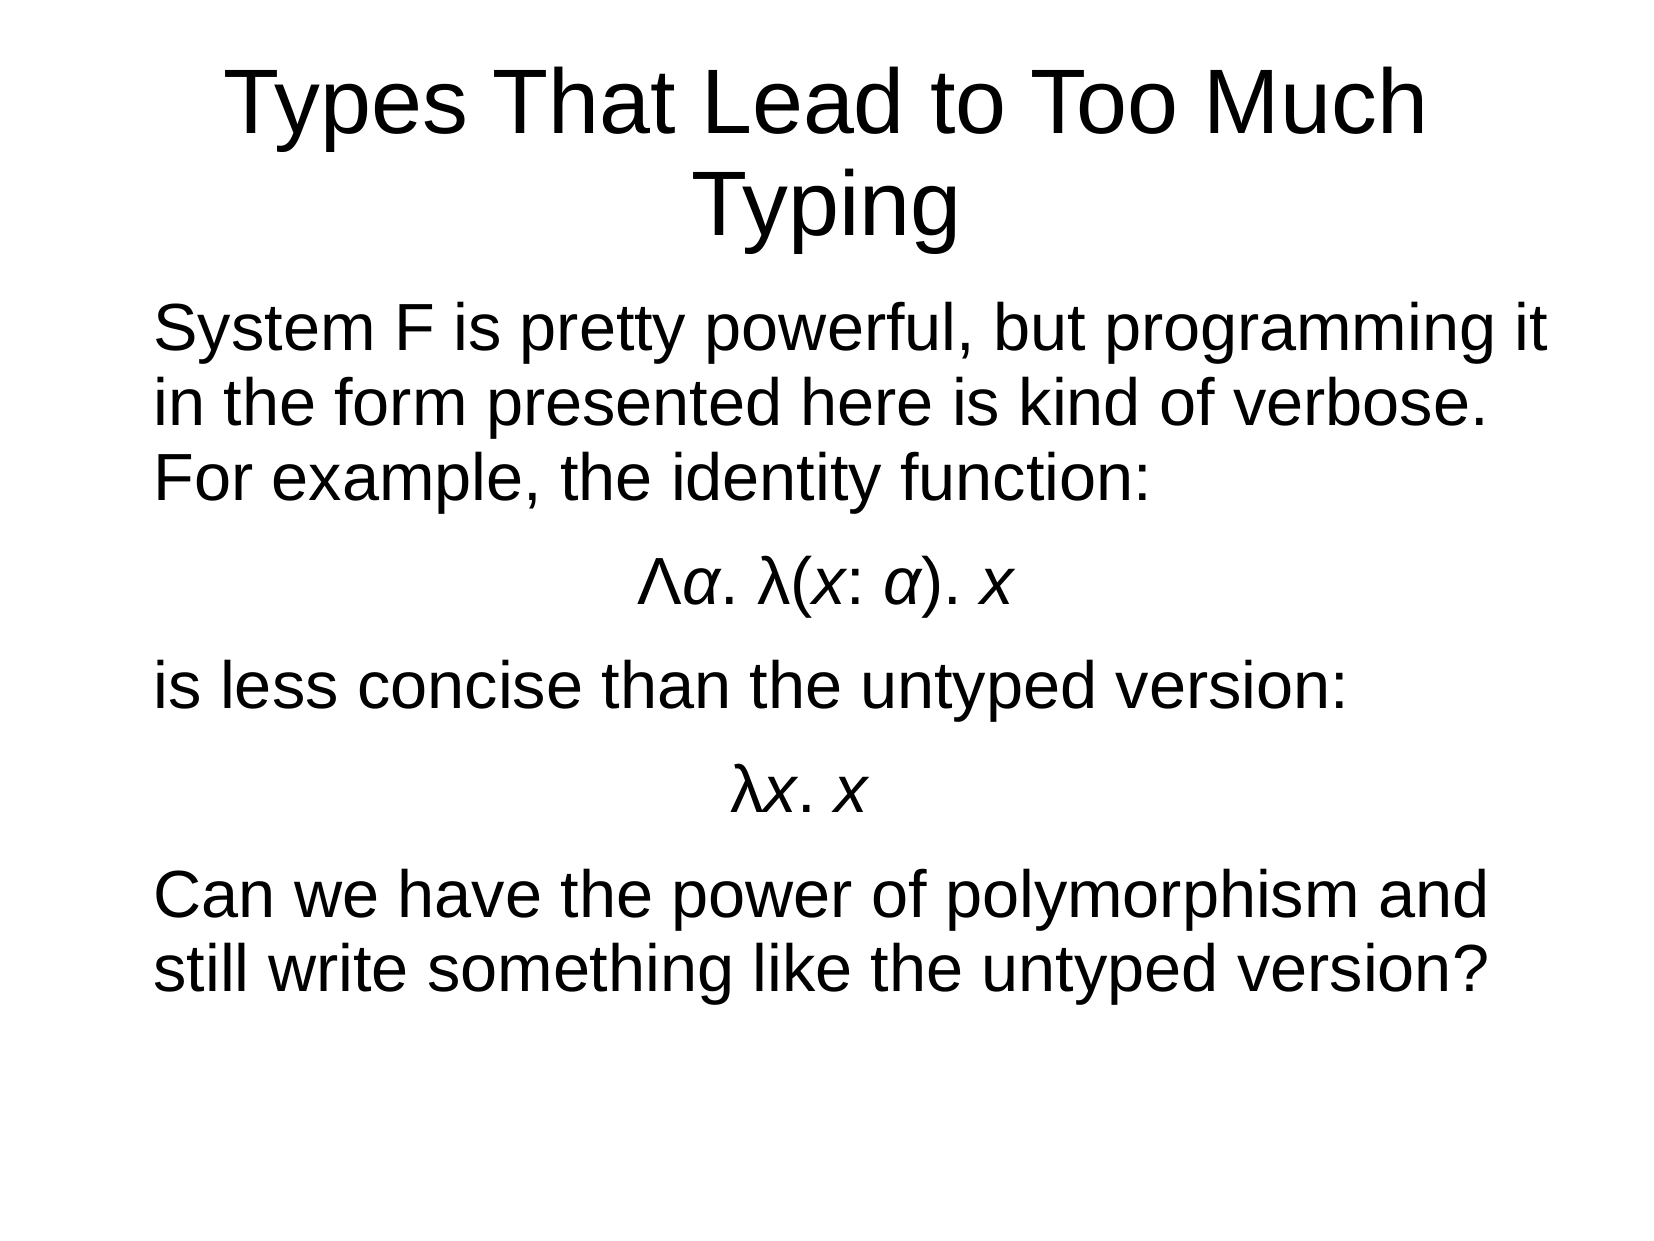

# Types That Lead to Too Much Typing
System F is pretty powerful, but programming it in the form presented here is kind of verbose. For example, the identity function:
 Λα. λ(x: α). x
is less concise than the untyped version:
 λx. x
Can we have the power of polymorphism and still write something like the untyped version?